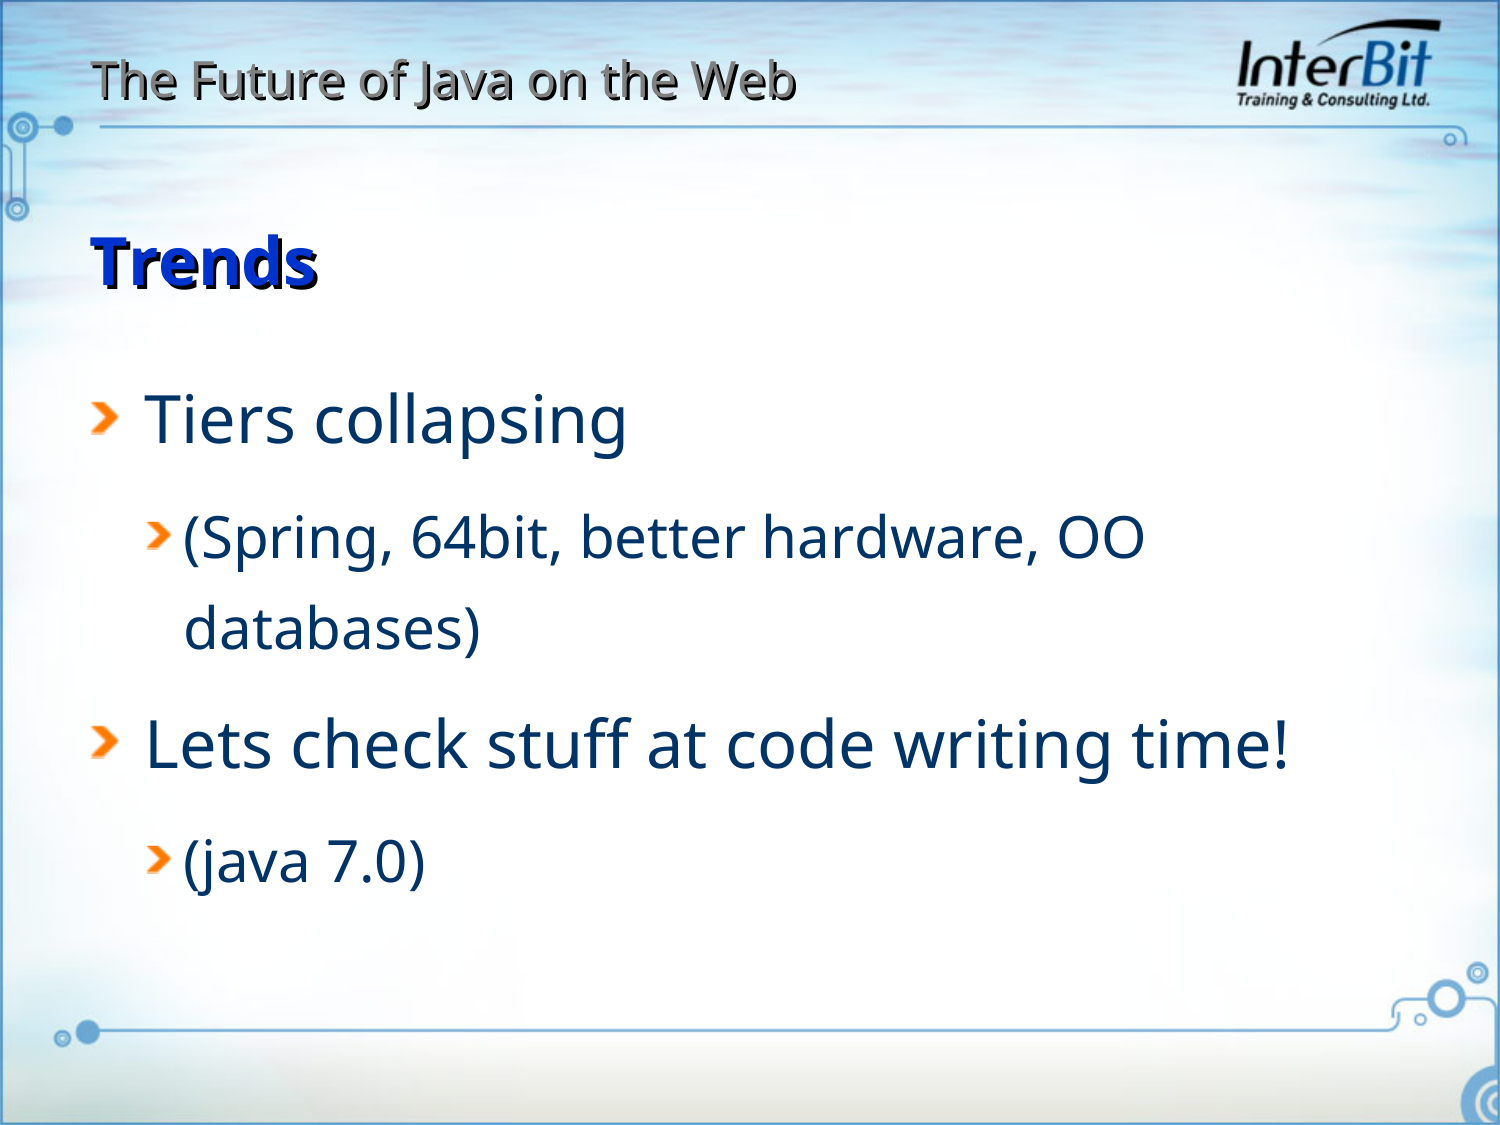

# The Future of Java on the Web
Trends
 Tiers collapsing
(Spring, 64bit, better hardware, OO databases)
 Lets check stuff at code writing time!
(java 7.0)